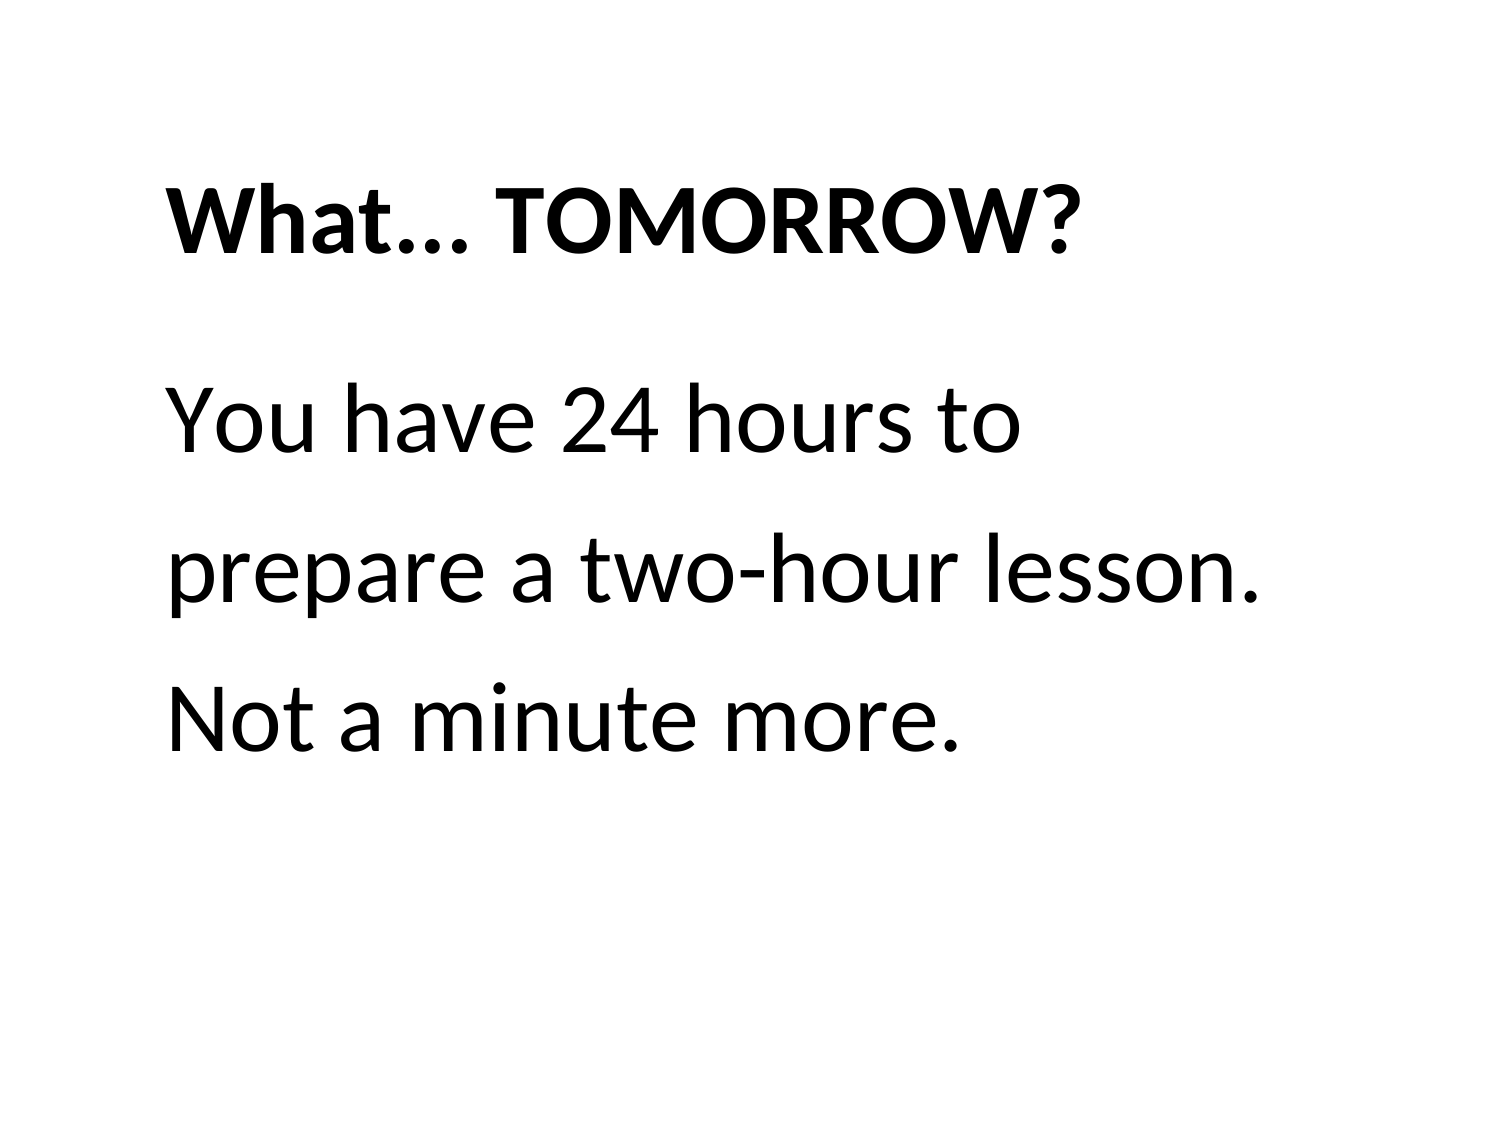

What... TOMORROW?
You have 24 hours to prepare a two-hour lesson. Not a minute more.